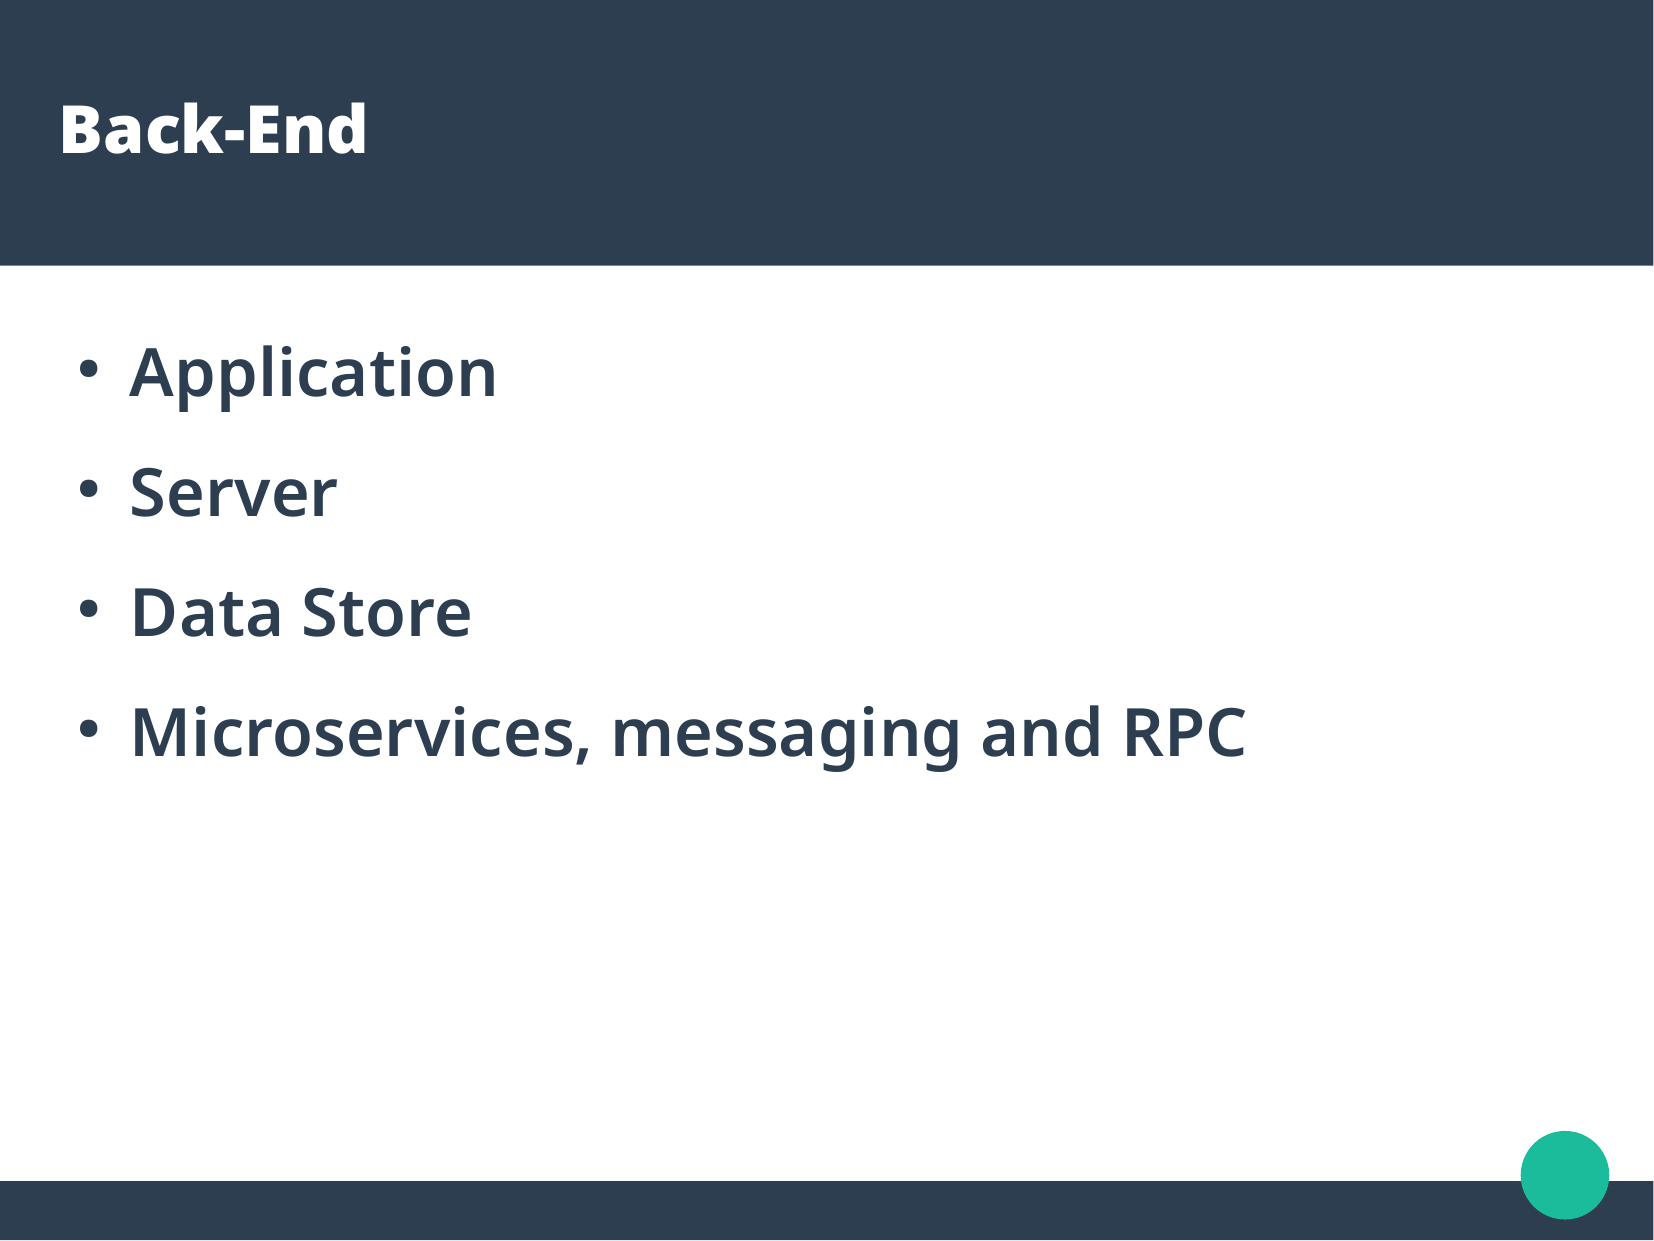

# Back-End
Application
Server
Data Store
Microservices, messaging and RPC